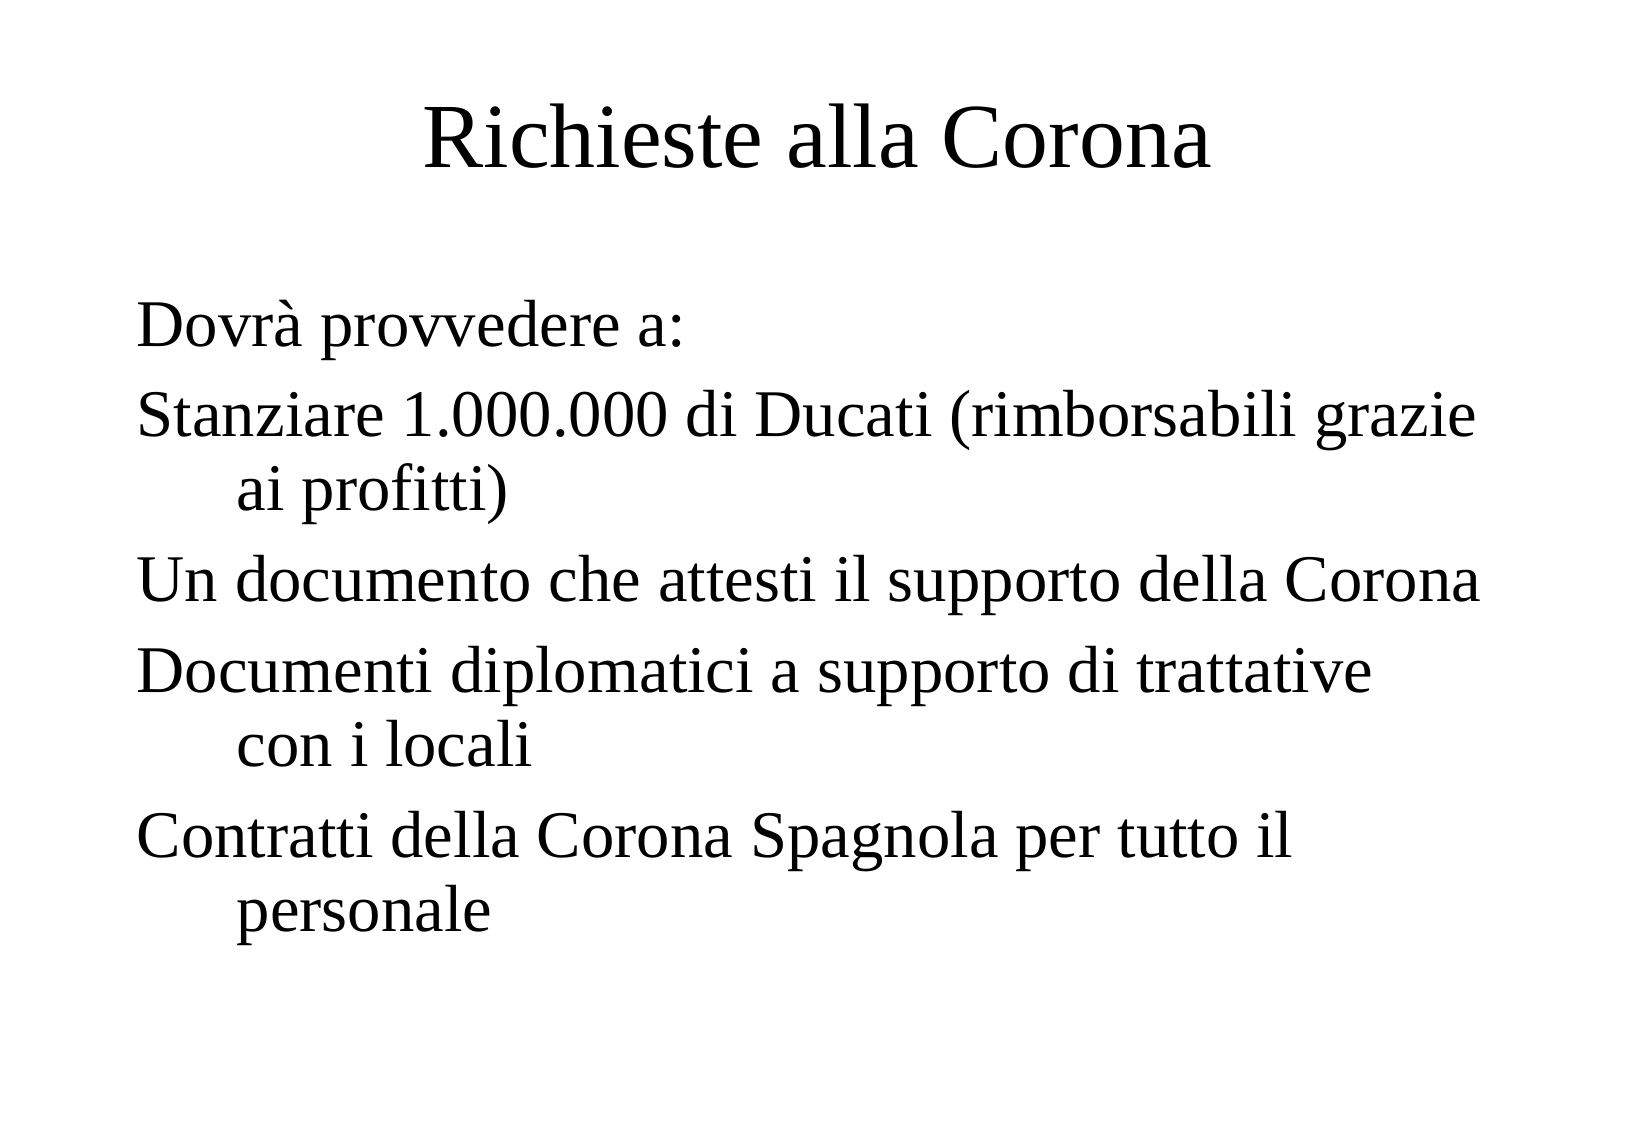

# Richieste alla Corona
Dovrà provvedere a:
Stanziare 1.000.000 di Ducati (rimborsabili grazie ai profitti)
Un documento che attesti il supporto della Corona
Documenti diplomatici a supporto di trattative con i locali
Contratti della Corona Spagnola per tutto il personale